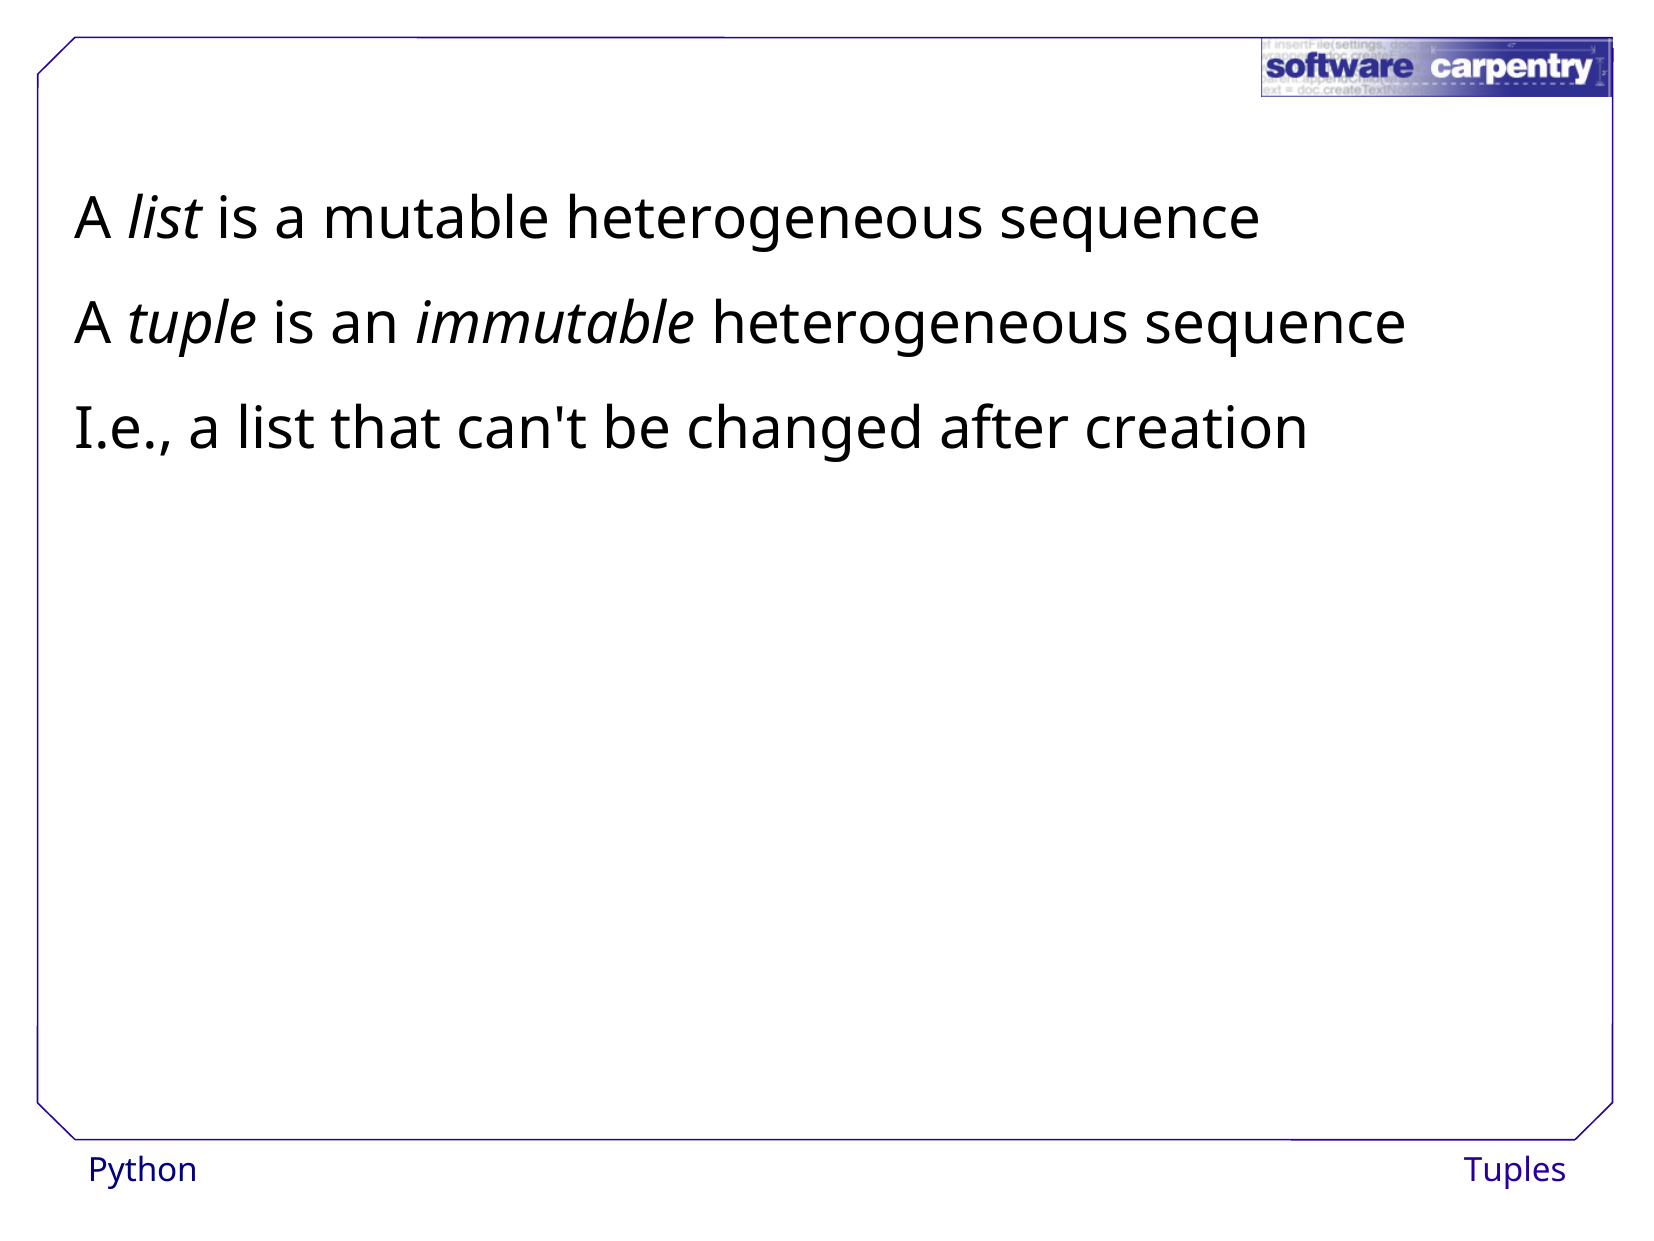

A list is a mutable heterogeneous sequence
A tuple is an immutable heterogeneous sequence
I.e., a list that can't be changed after creation